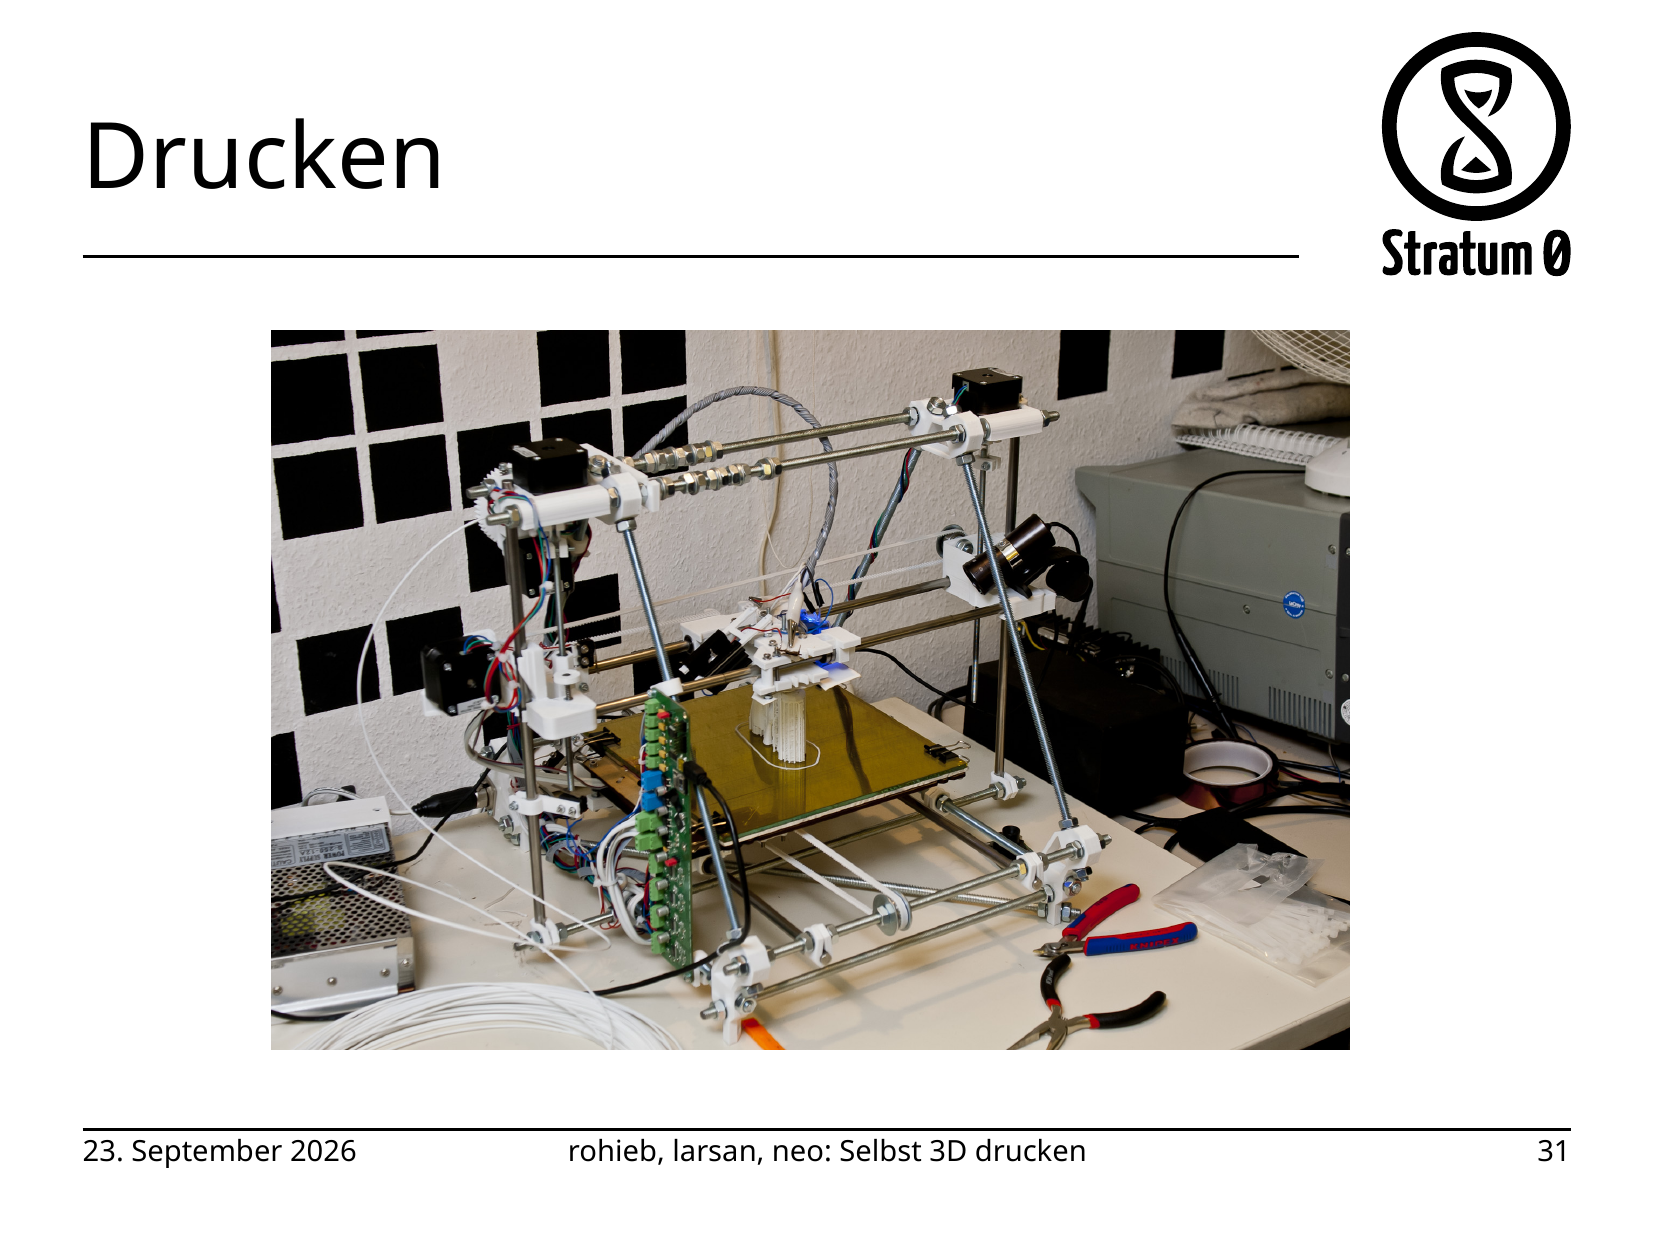

# Drucken
rohieb, larsan, neo: Selbst 3D drucken
31